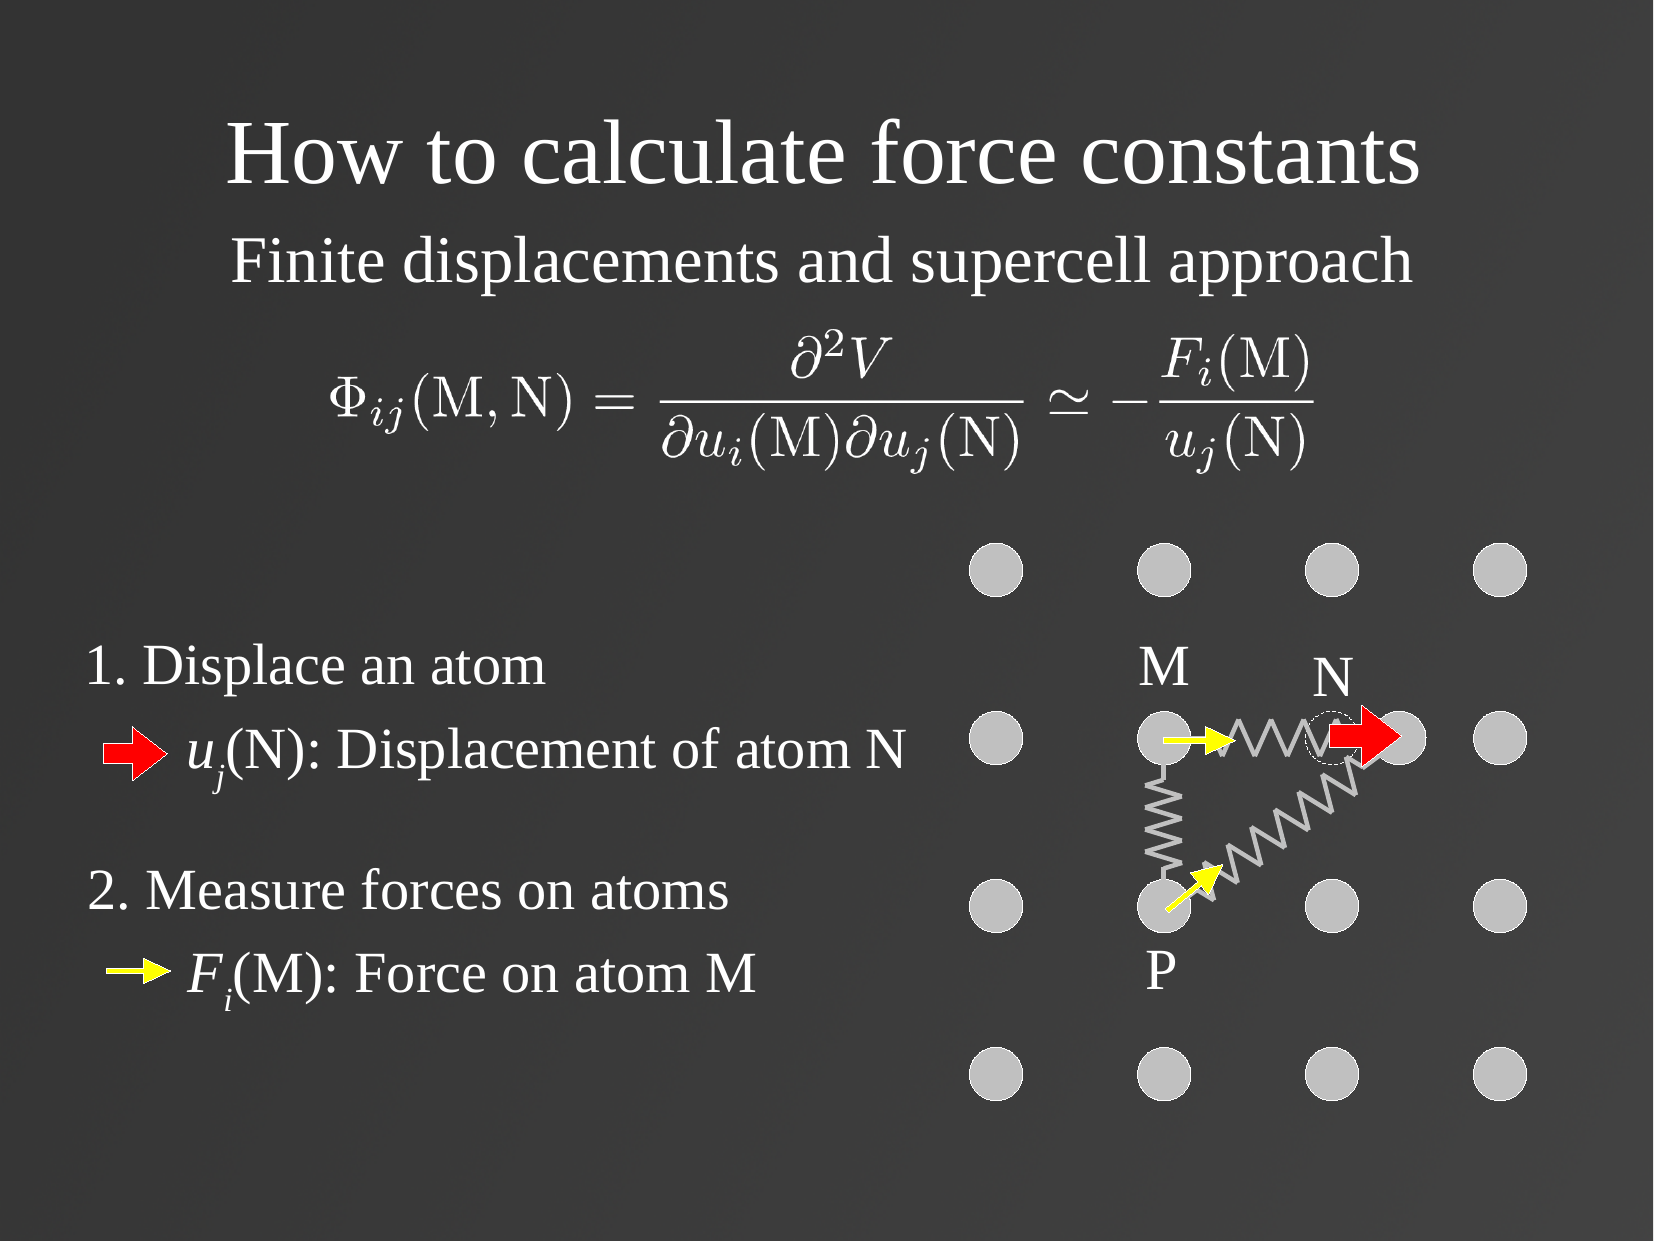

# How to calculate force constants
Finite displacements and supercell approach
1. Displace an atom
M
N
uj(N): Displacement of atom N
2. Measure forces on atoms
P
Fi(M): Force on atom M